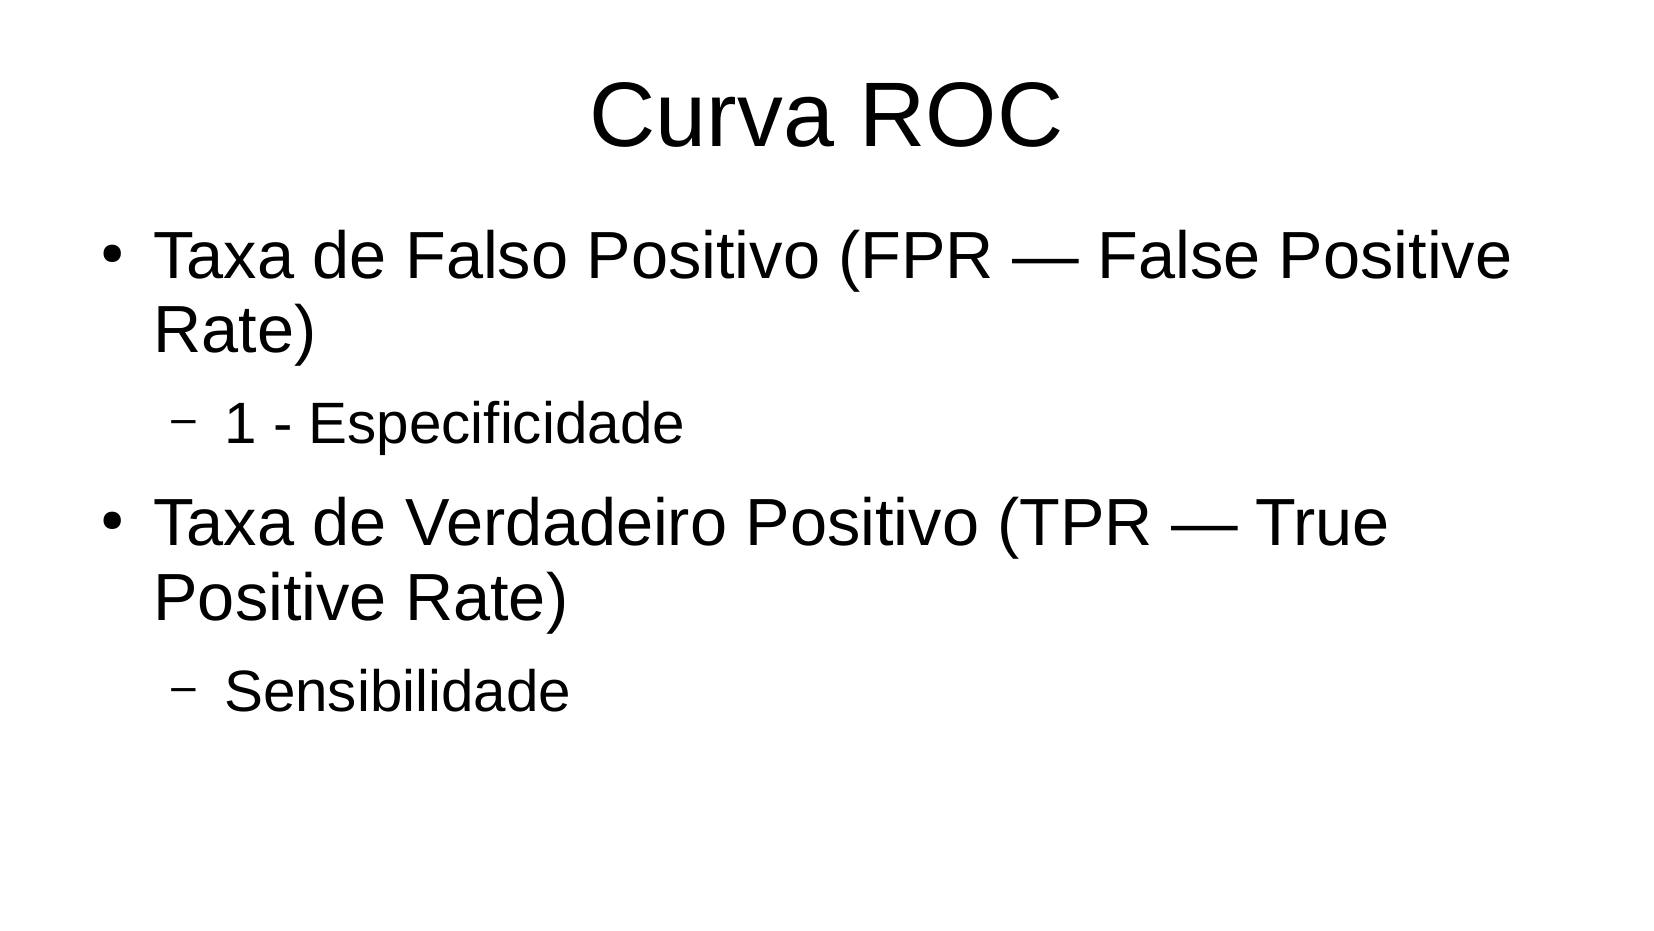

# Curva ROC
Taxa de Falso Positivo (FPR — False Positive Rate)
1 - Especificidade
Taxa de Verdadeiro Positivo (TPR — True Positive Rate)
Sensibilidade